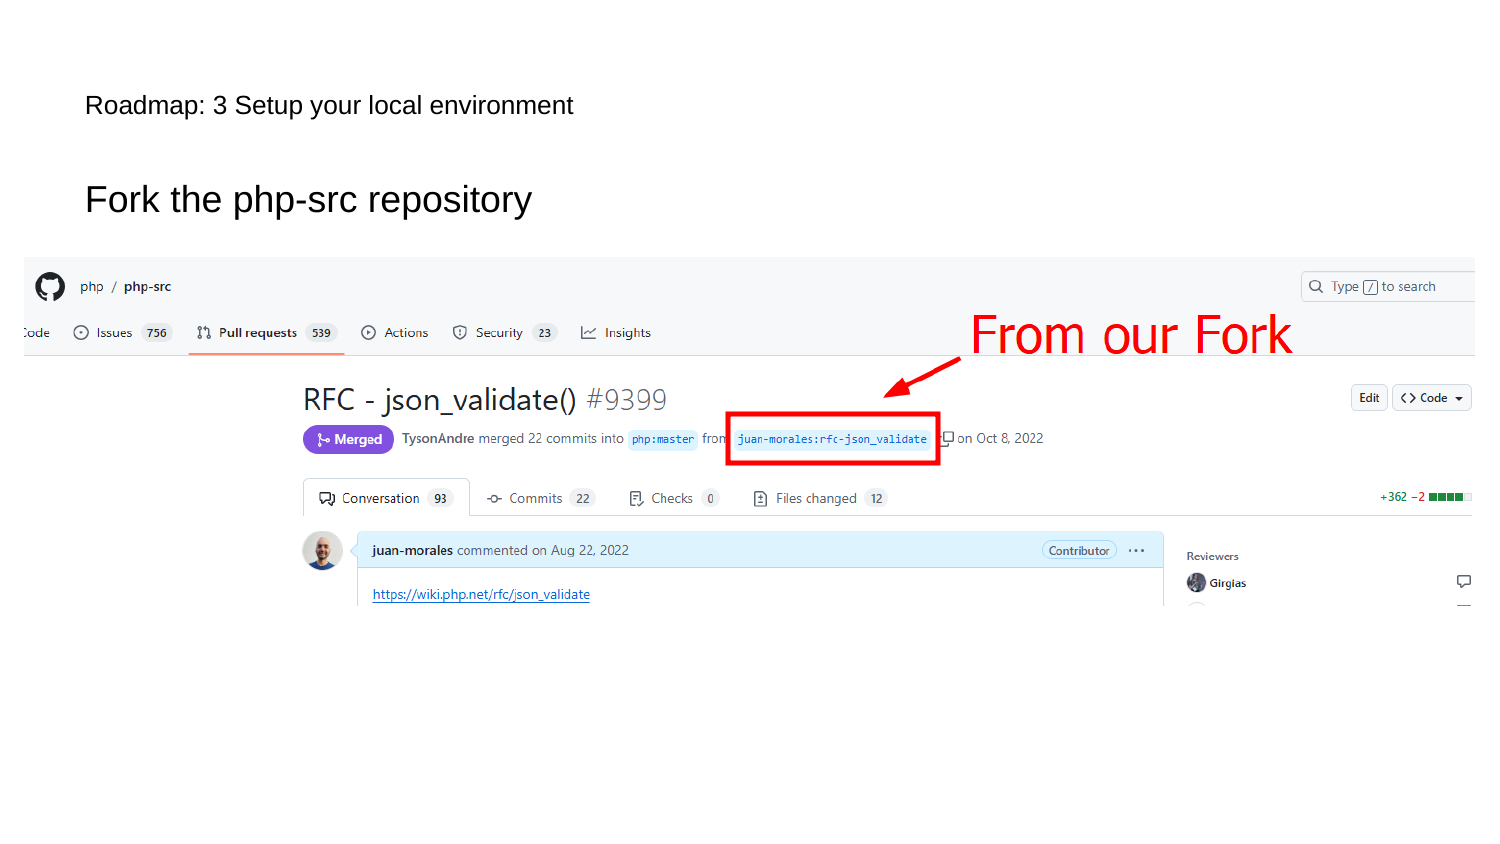

# Roadmap: 3 Setup your local environment
Fork the php-src repository